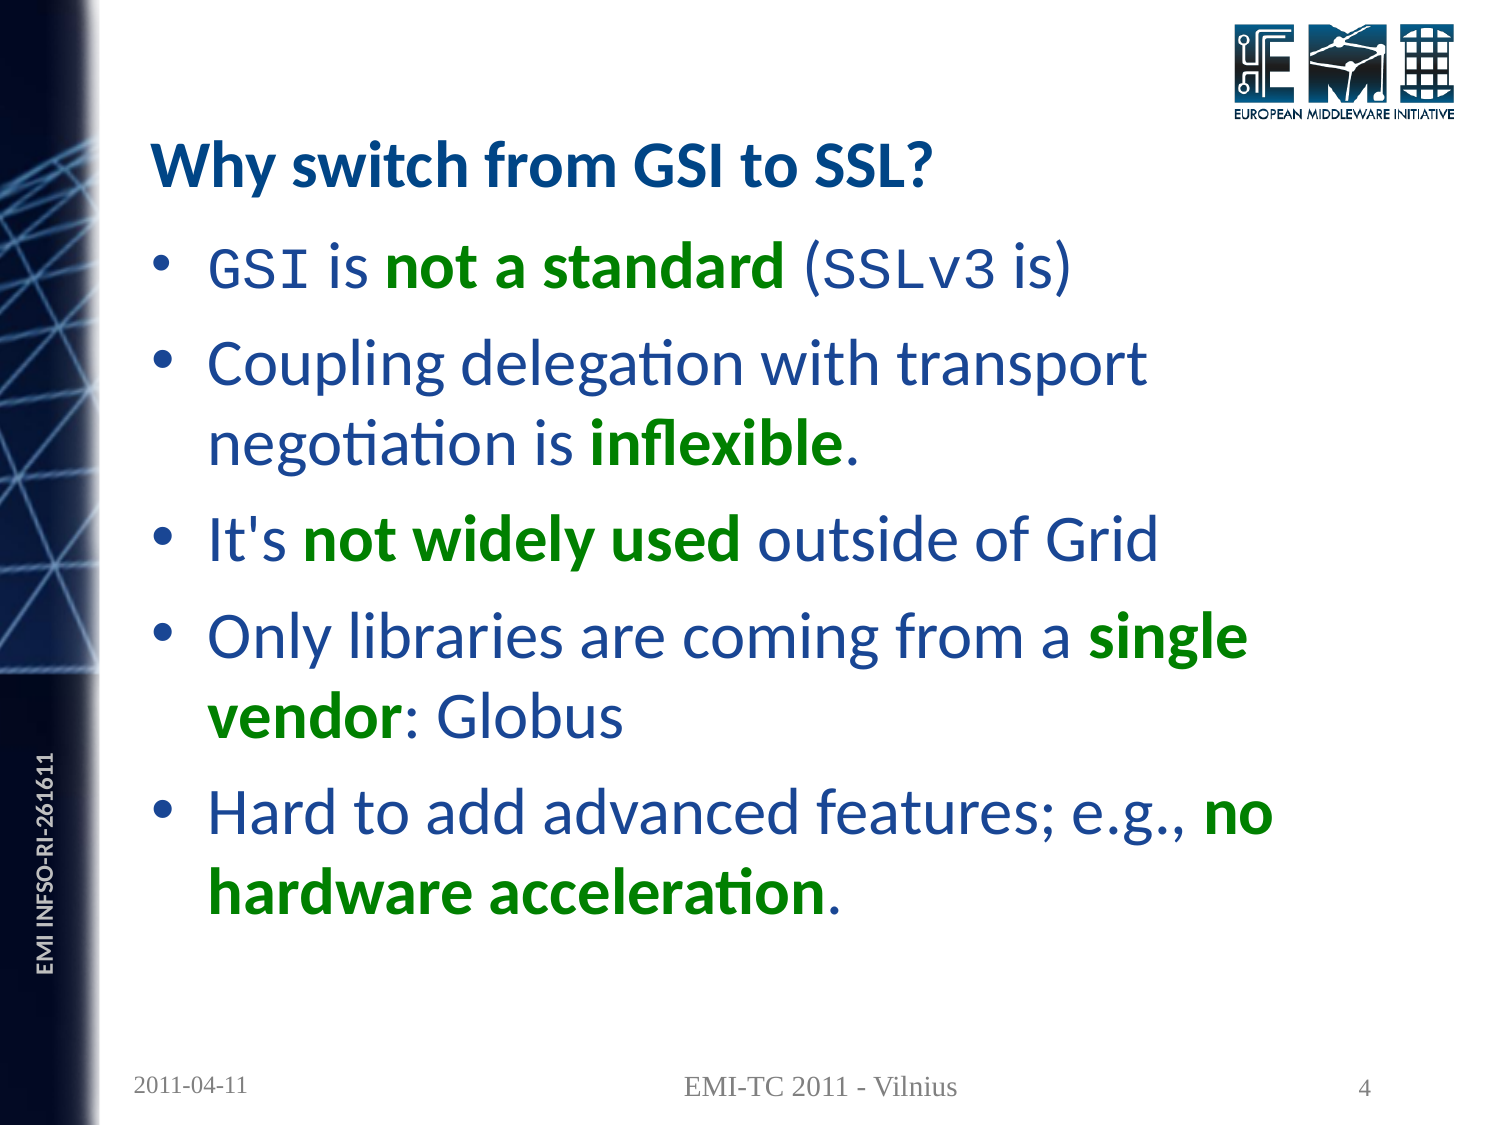

# Why switch from GSI to SSL?
GSI is not a standard (SSLv3 is)
Coupling delegation with transport negotiation is inflexible.
It's not widely used outside of Grid
Only libraries are coming from a single vendor: Globus
Hard to add advanced features; e.g., no hardware acceleration.
2011-04-11
EMI-TC 2011 - Vilnius
4